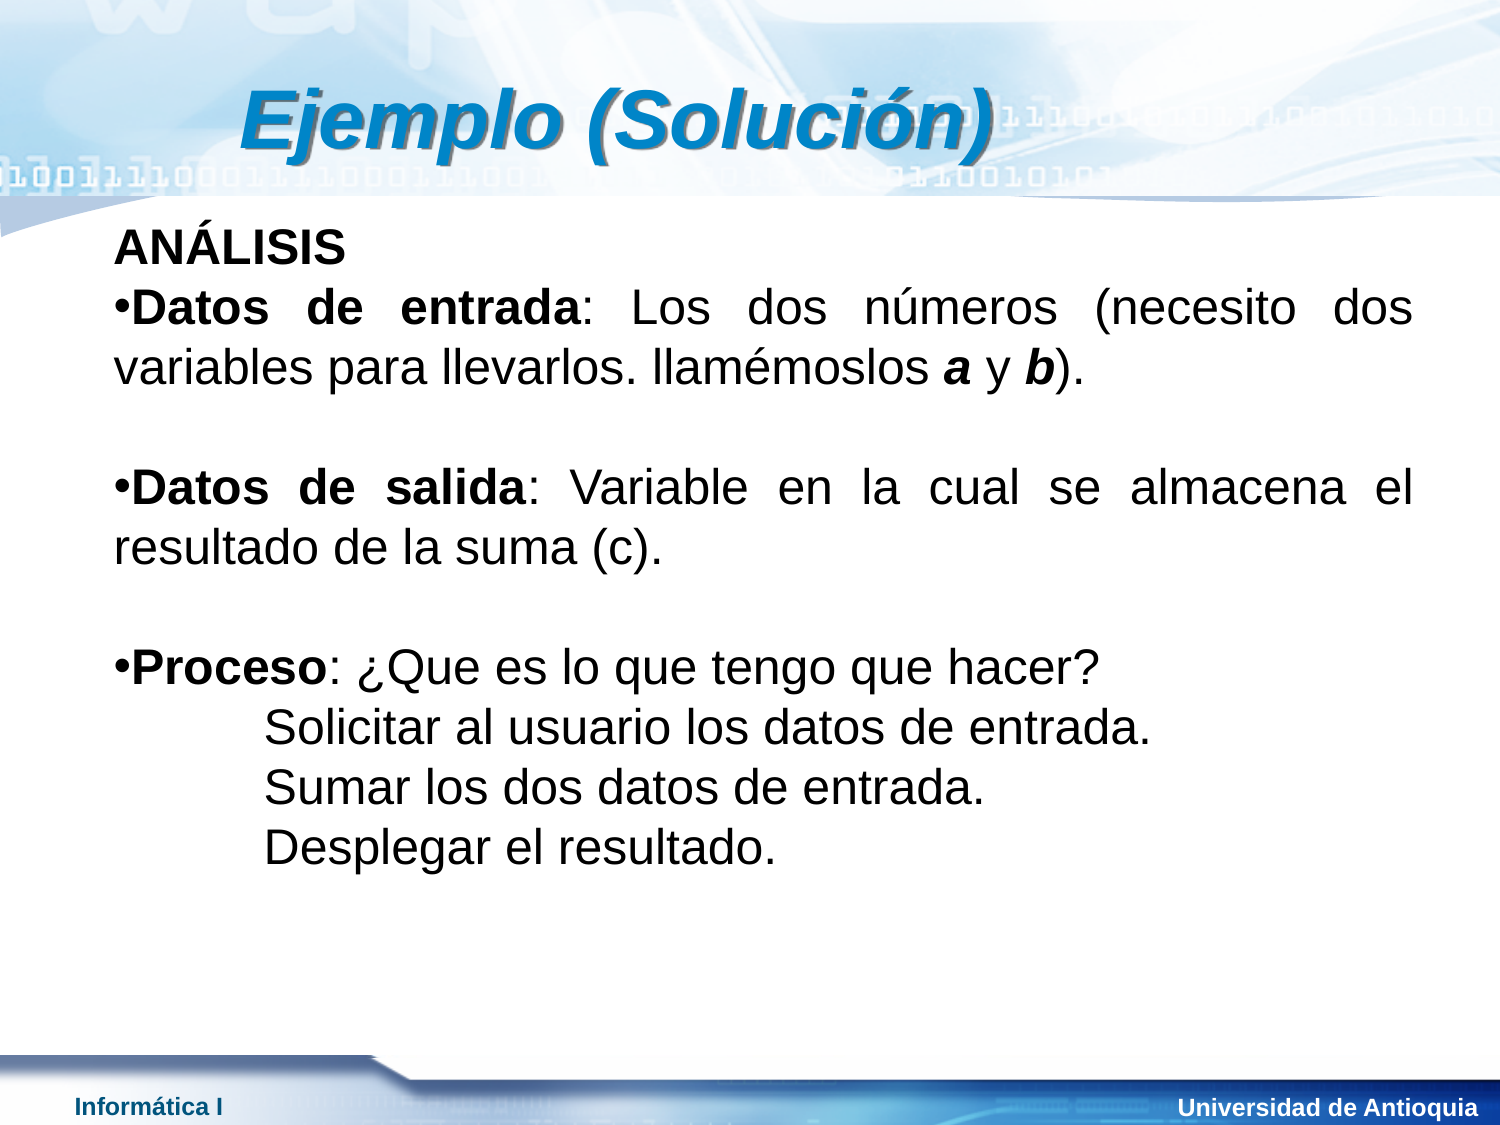

# Ejemplo (Solución)
ANÁLISIS
Datos de entrada: Los dos números (necesito dos variables para llevarlos. llamémoslos a y b).
Datos de salida: Variable en la cual se almacena el resultado de la suma (c).
Proceso: ¿Que es lo que tengo que hacer?
Solicitar al usuario los datos de entrada.
Sumar los dos datos de entrada.
Desplegar el resultado.